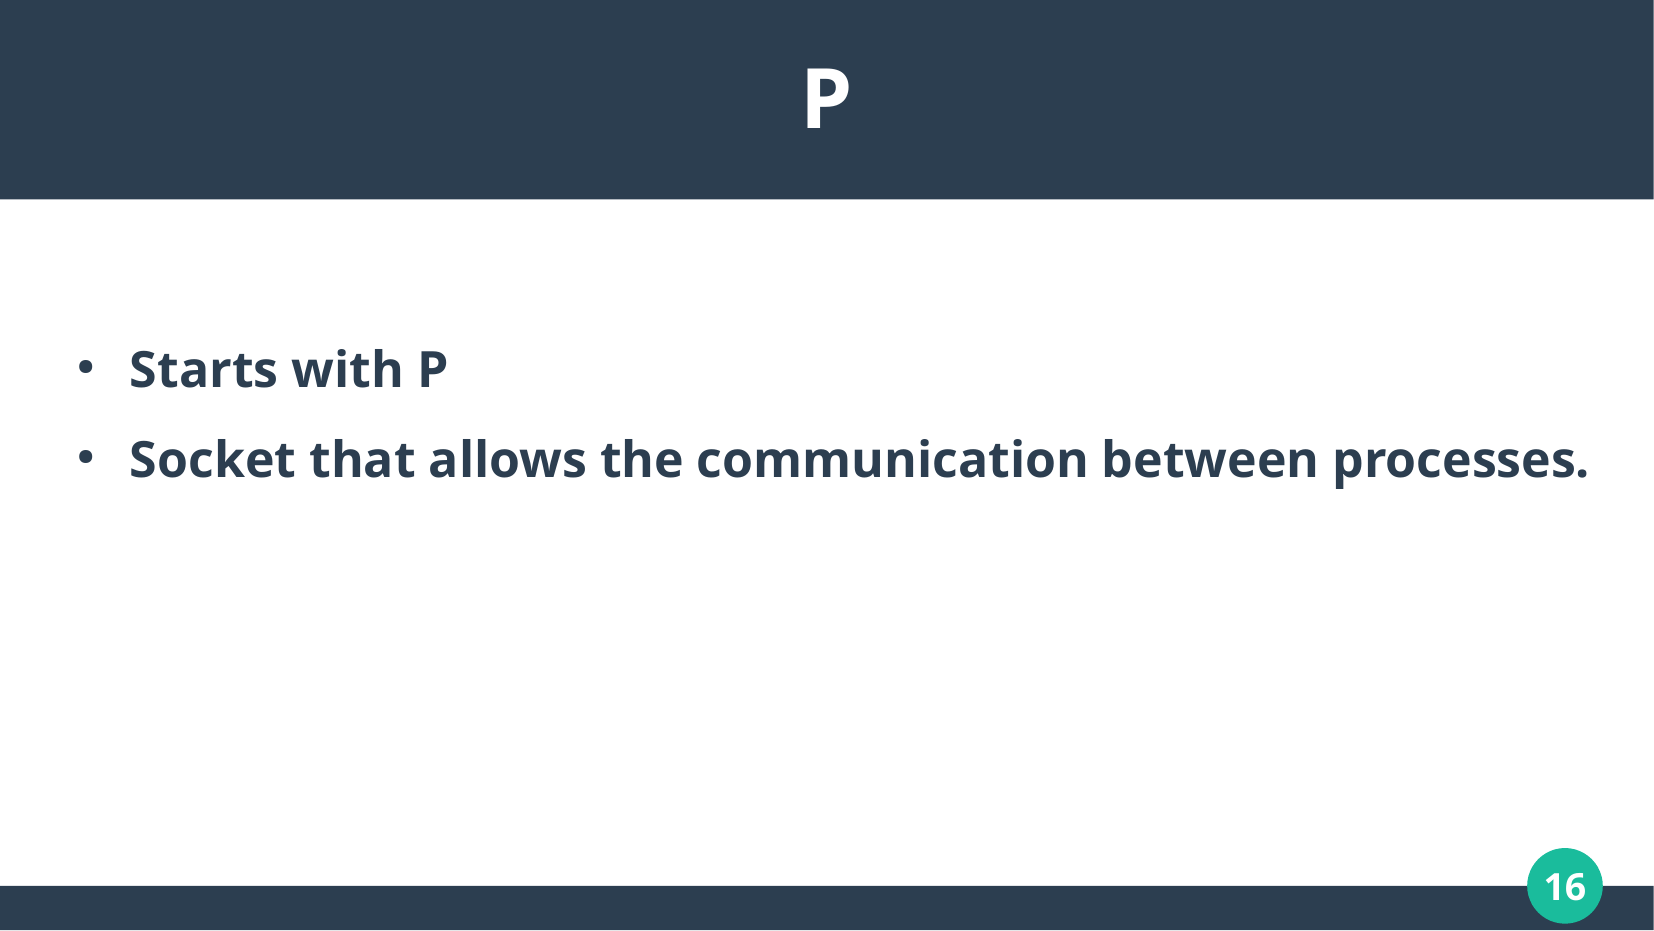

# P
Starts with P
Socket that allows the communication between processes.